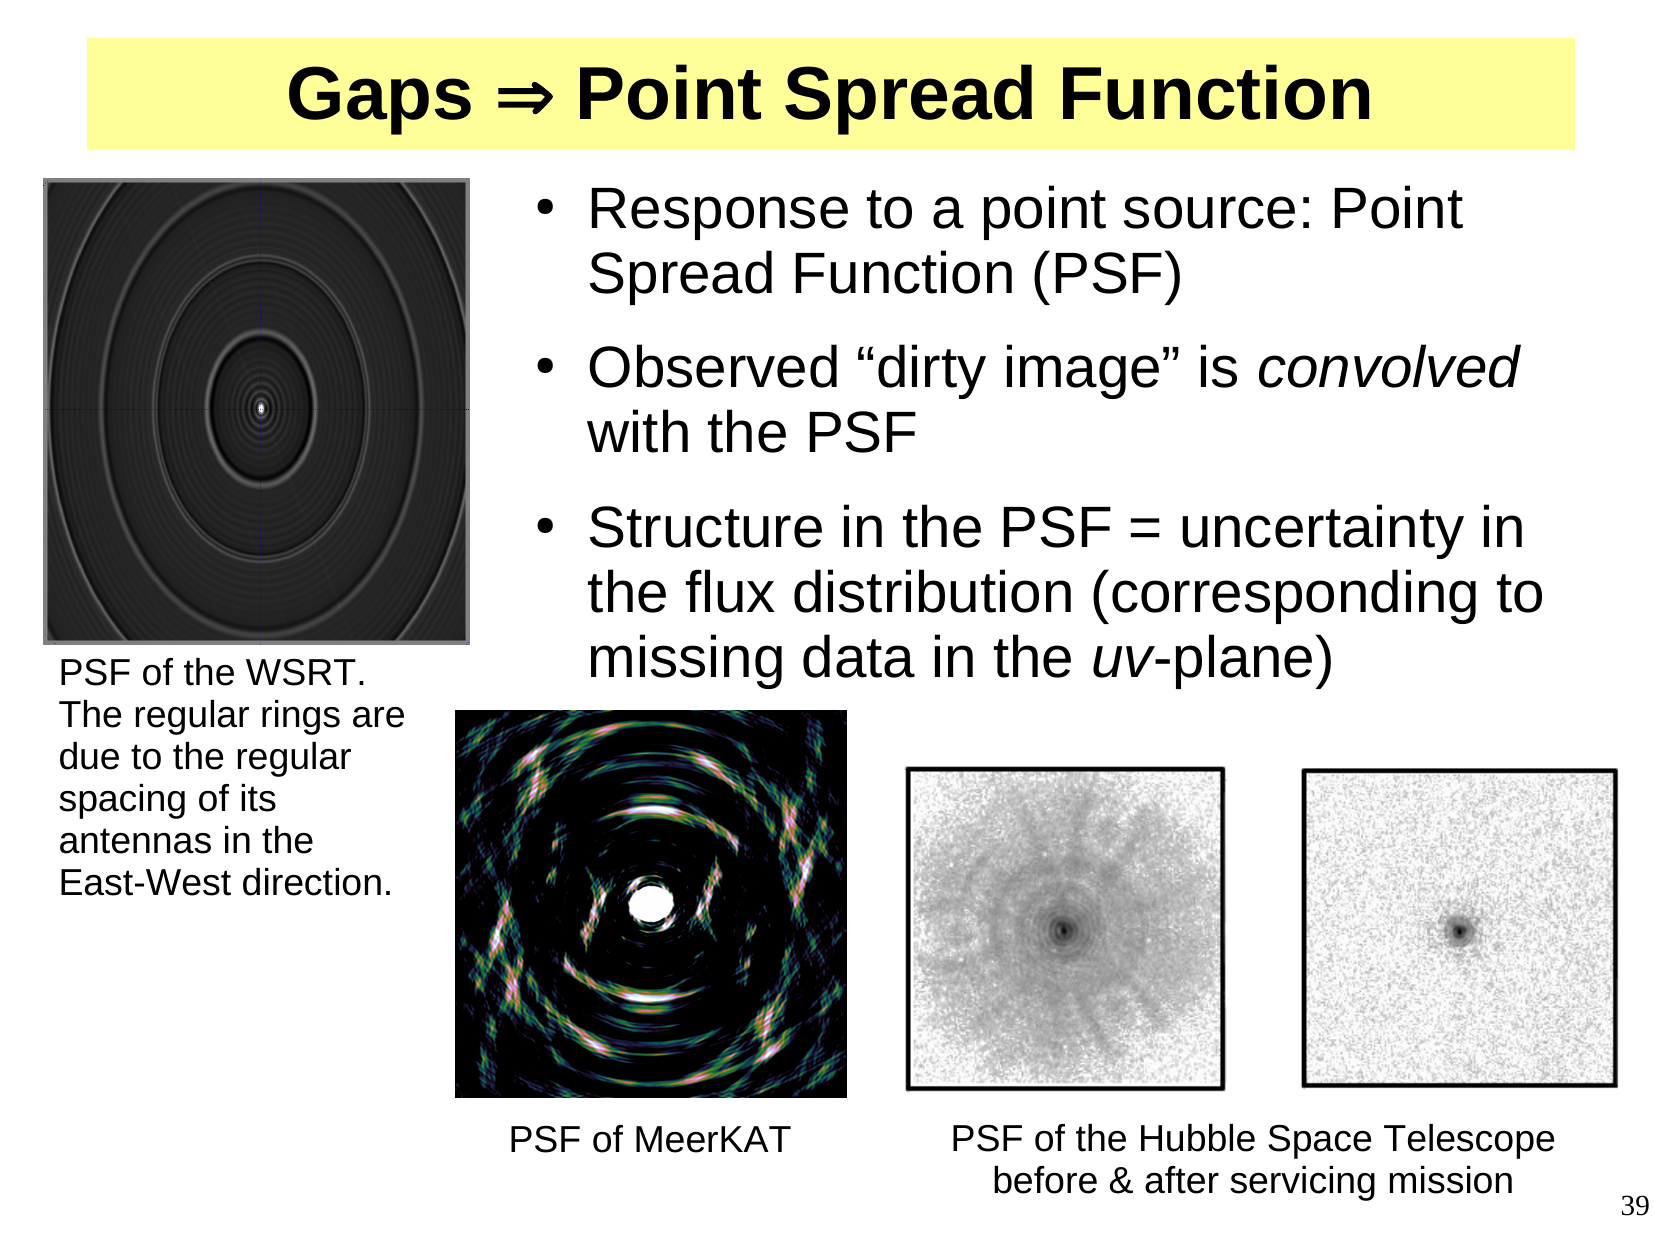

# Gaps ⇒ Point Spread Function
Response to a point source: Point Spread Function (PSF)
Observed “dirty image” is convolved with the PSF
Structure in the PSF = uncertainty in the flux distribution (corresponding to missing data in the uv-plane)
PSF of the WSRT.
The regular rings are due to the regular spacing of its antennas in the
East-West direction.
PSF of the Hubble Space Telescope
before & after servicing mission
PSF of MeerKAT
39